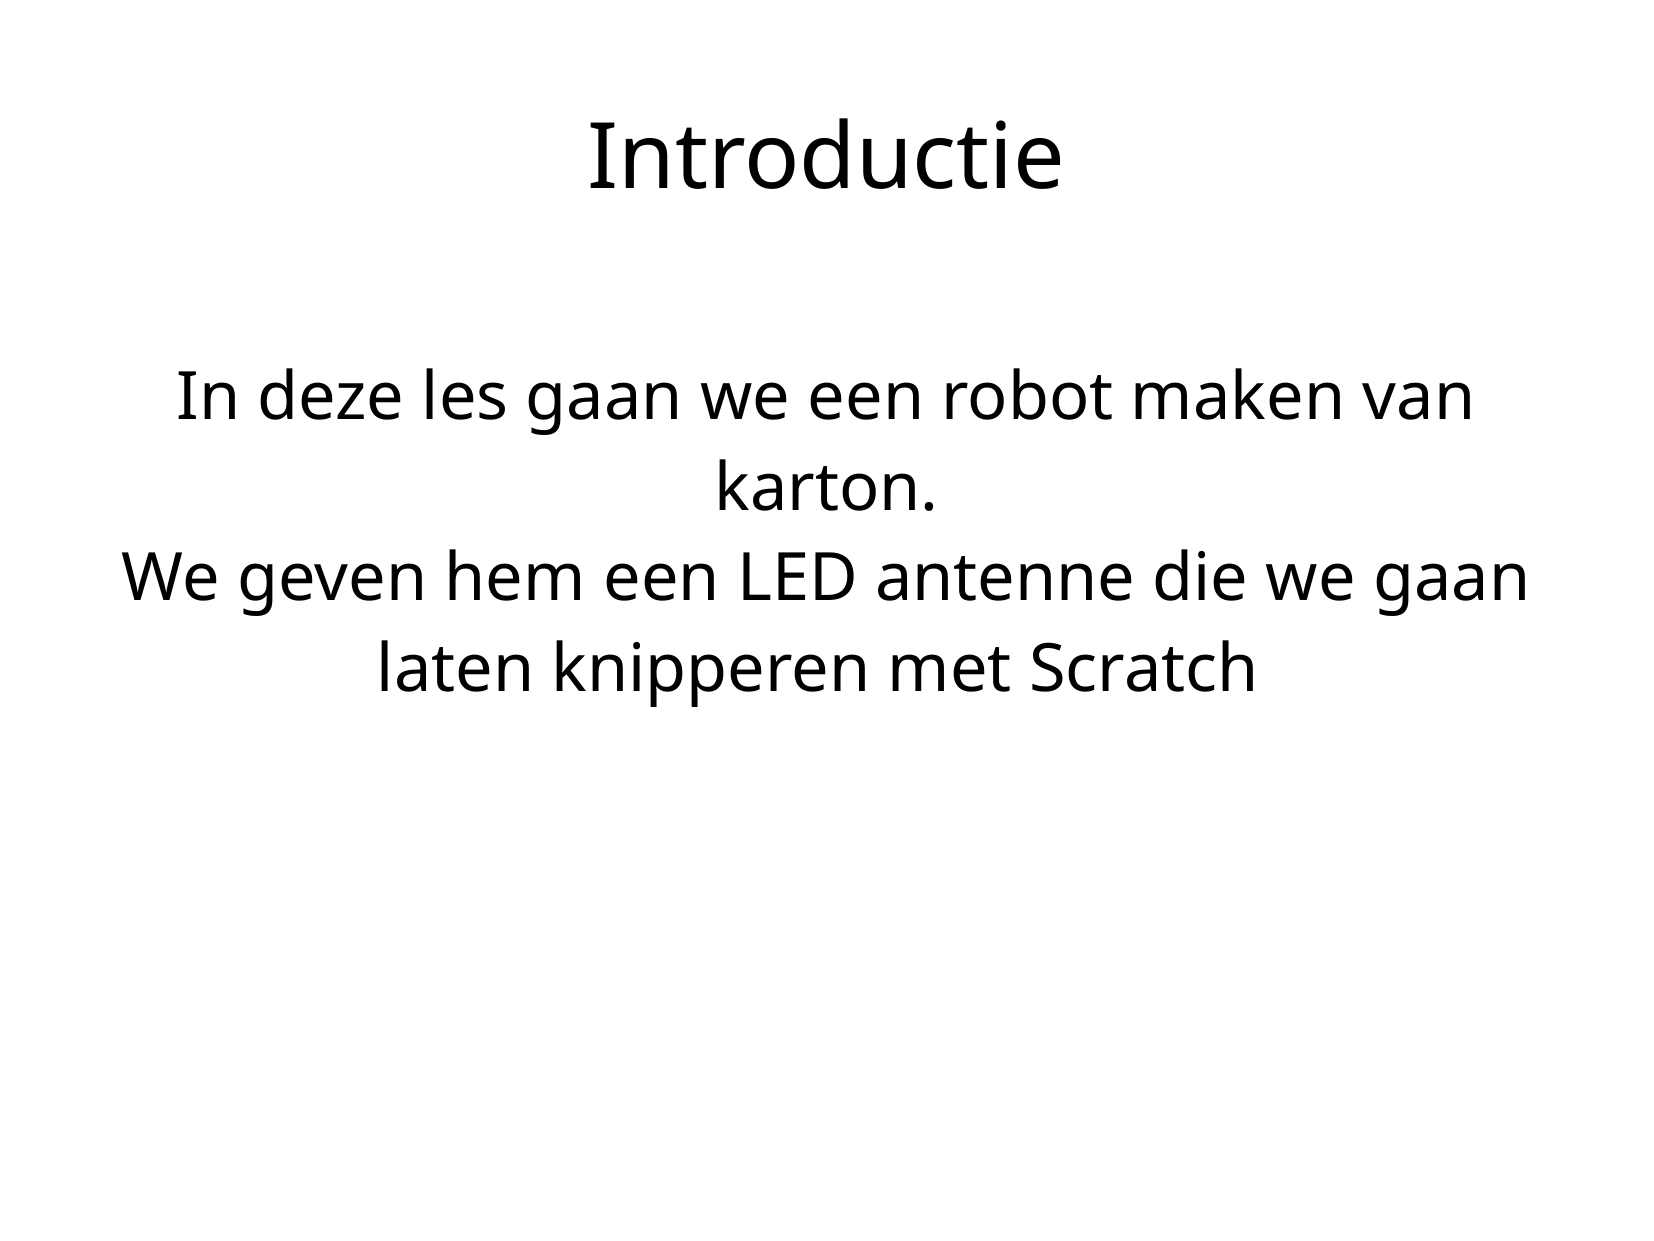

# Introductie
In deze les gaan we een robot maken van karton.
We geven hem een LED antenne die we gaan laten knipperen met Scratch